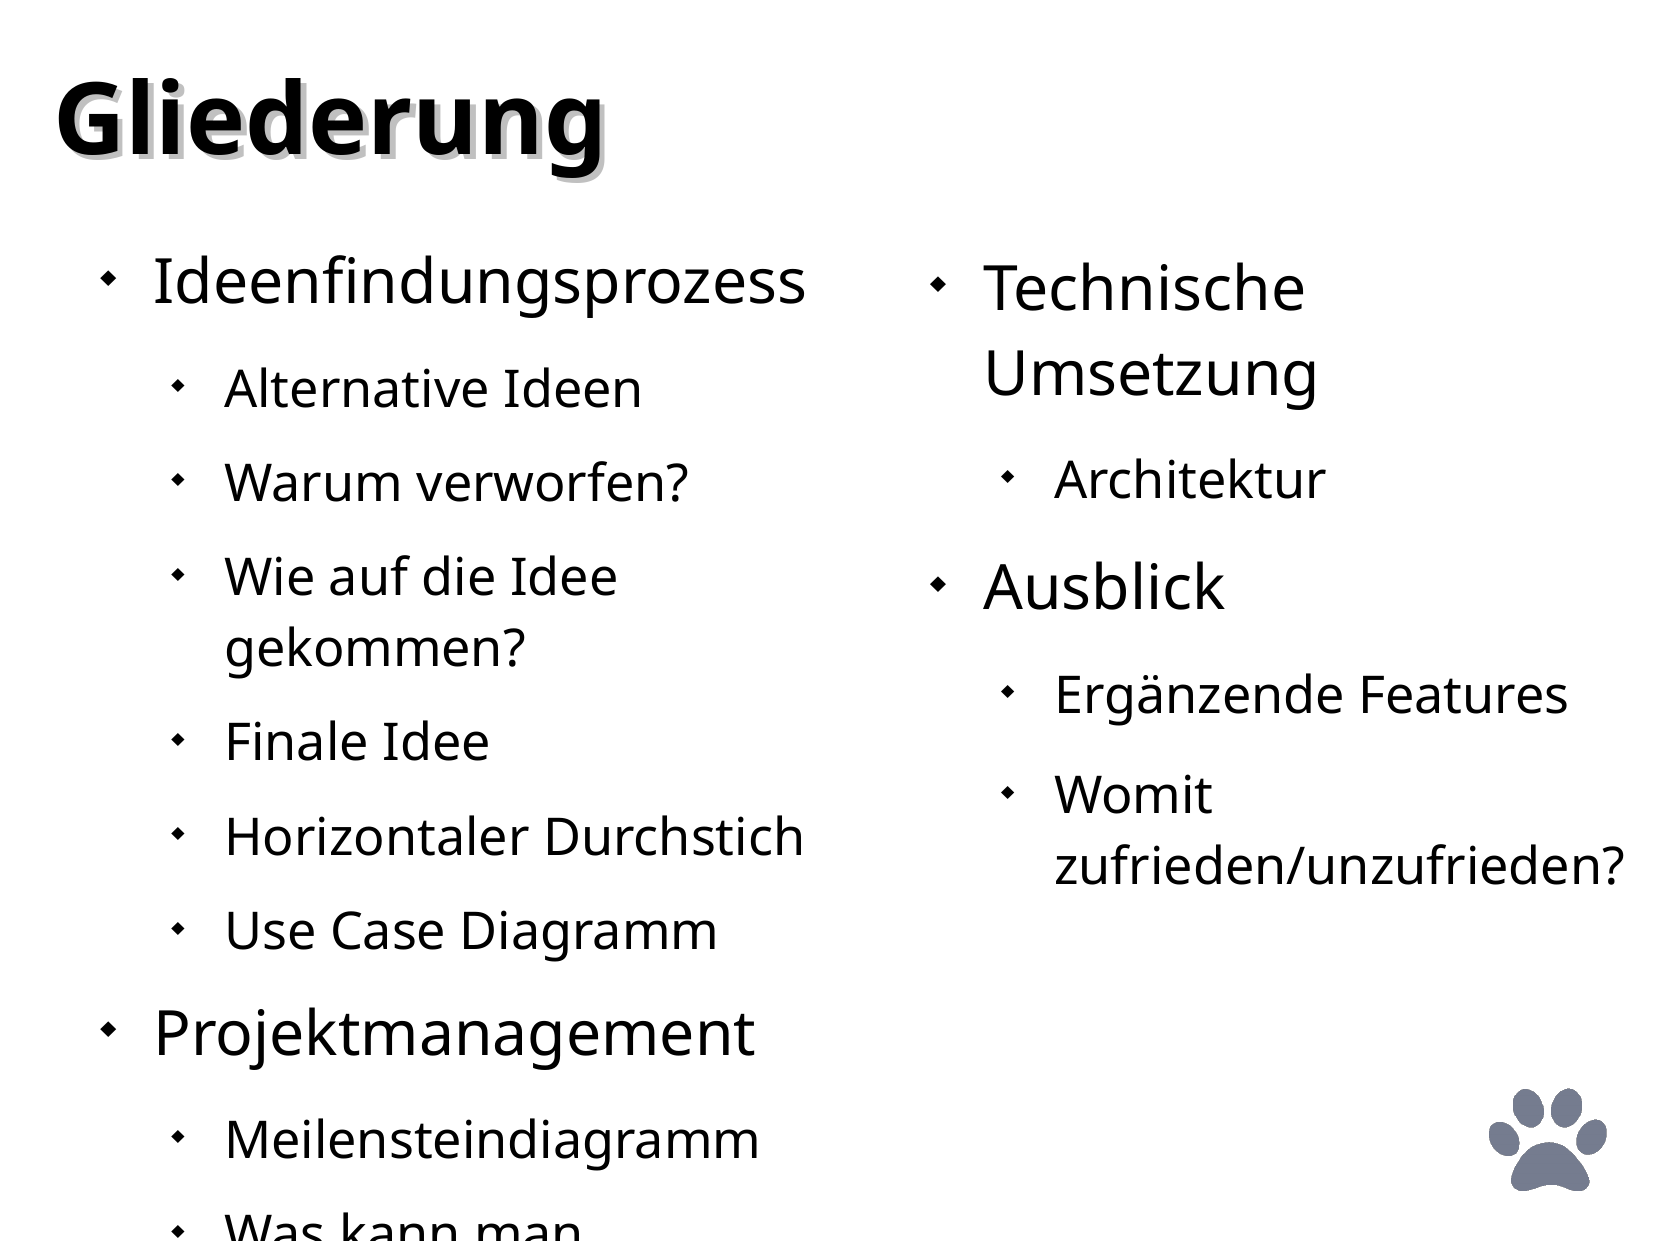

# Gliederung
Technische Umsetzung
Architektur
Ausblick
Ergänzende Features
Womit zufrieden/unzufrieden?
Ideenfindungsprozess
Alternative Ideen
Warum verworfen?
Wie auf die Idee gekommen?
Finale Idee
Horizontaler Durchstich
Use Case Diagramm
Projektmanagement
Meilensteindiagramm
Was kann man besser/anders machen?